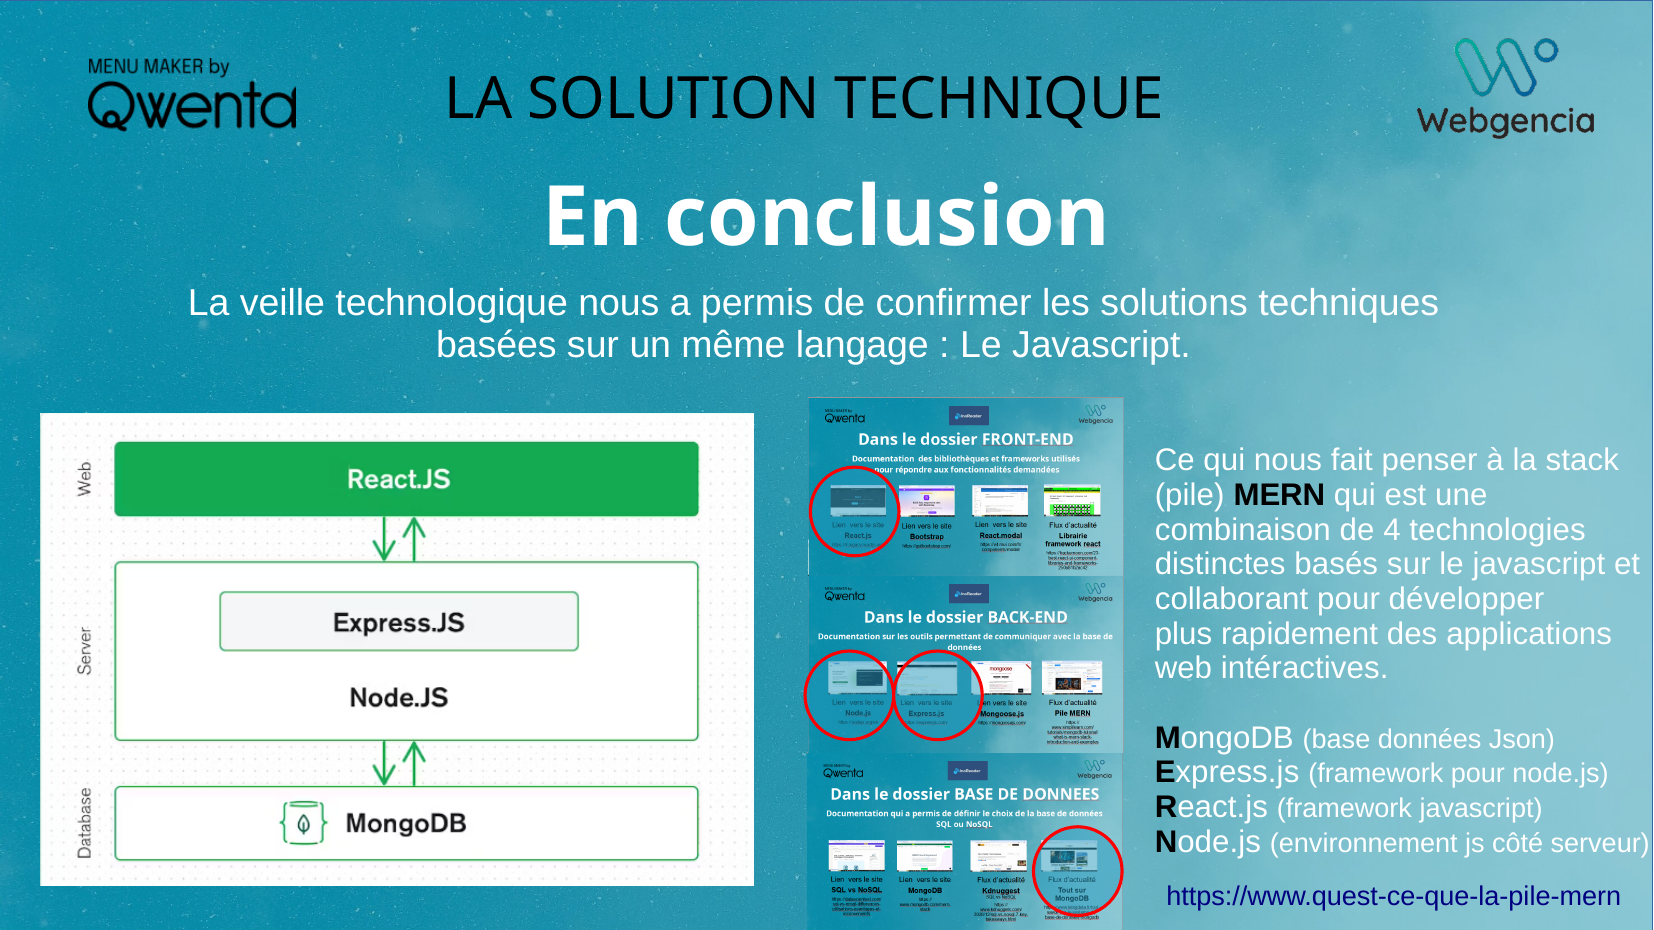

# En conclusion
LA SOLUTION TECHNIQUE
La veille technologique nous a permis de confirmer les solutions techniques
basées sur un même langage : Le Javascript.
Ce qui nous fait penser à la stack (pile) MERN qui est une combinaison de 4 technologies distinctes basés sur le javascript et
collaborant pour développer
plus rapidement des applications web intéractives.
MongoDB (base données Json)
Express.js (framework pour node.js)
React.js (framework javascript)
Node.js (environnement js côté serveur)
https://www.quest-ce-que-la-pile-mern
Front-End